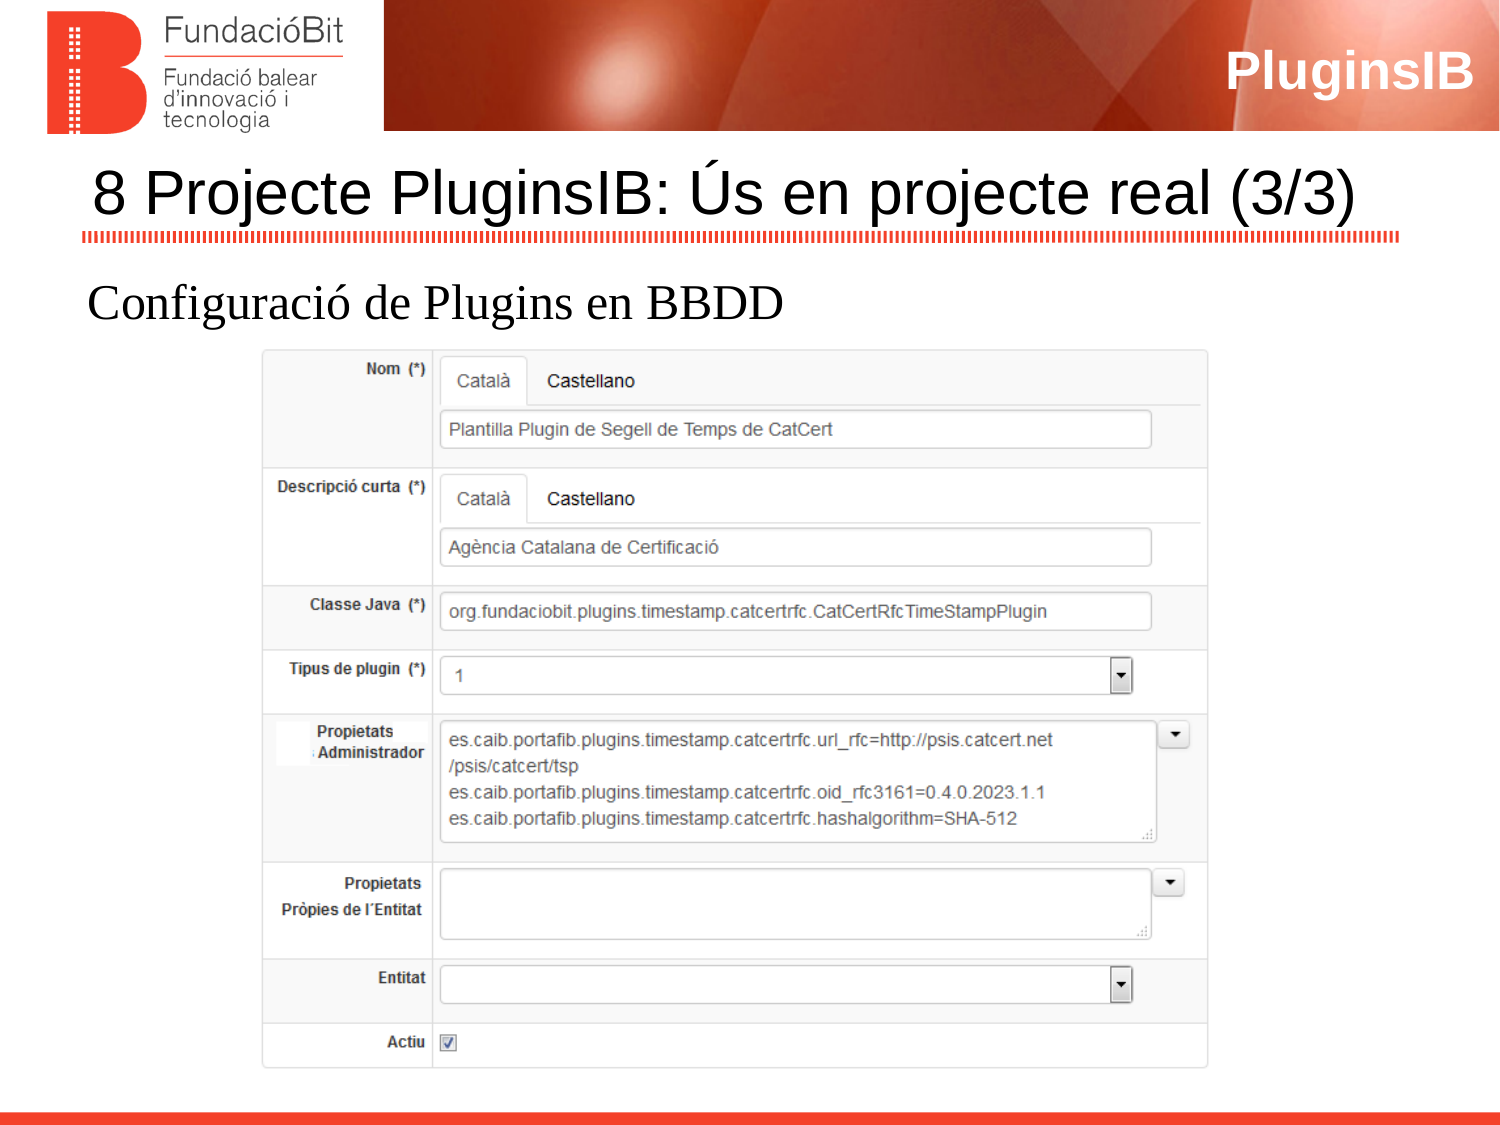

# PluginsIB
 8 Projecte PluginsIB: Ús en projecte real (3/3)
Configuració de Plugins en BBDD